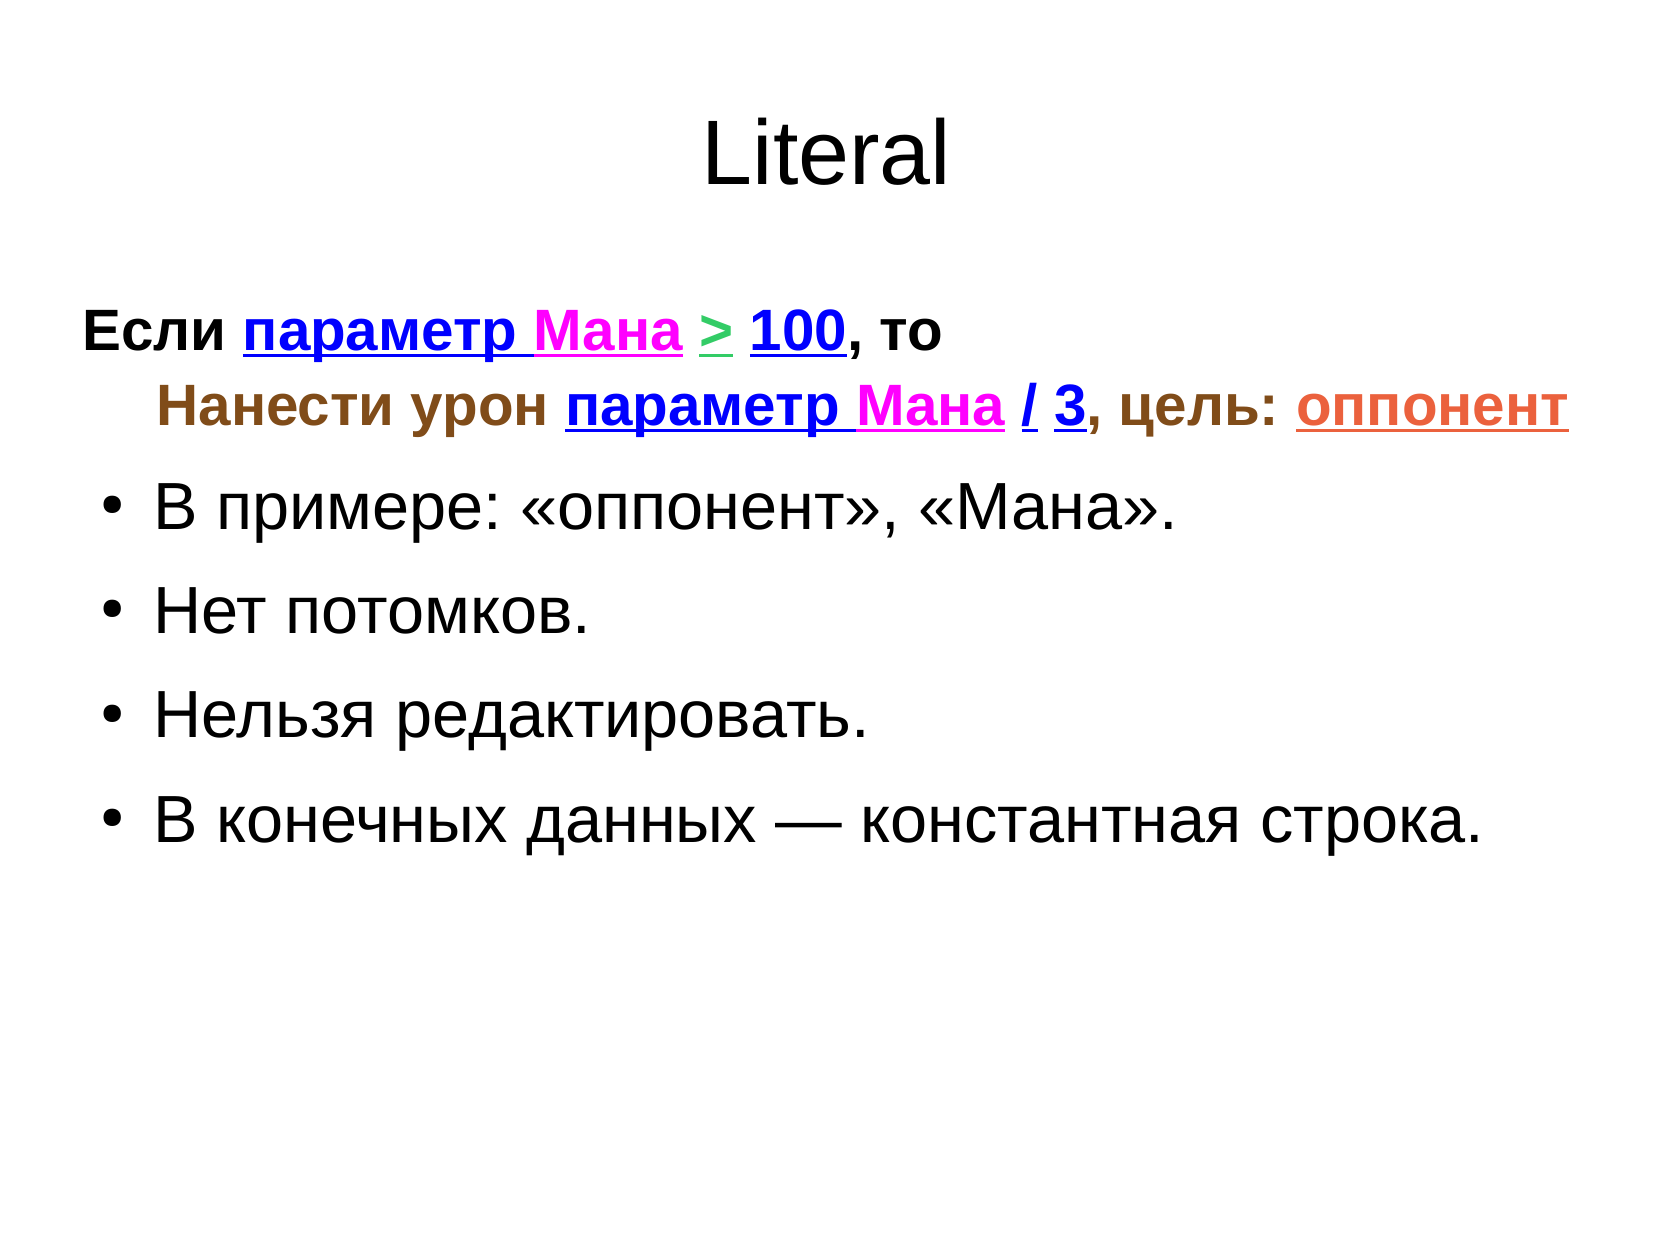

# Literal
Если параметр Мана > 100, то
	Нанести урон параметр Мана / 3, цель: оппонент
В примере: «оппонент», «Мана».
Нет потомков.
Нельзя редактировать.
В конечных данных — константная строка.